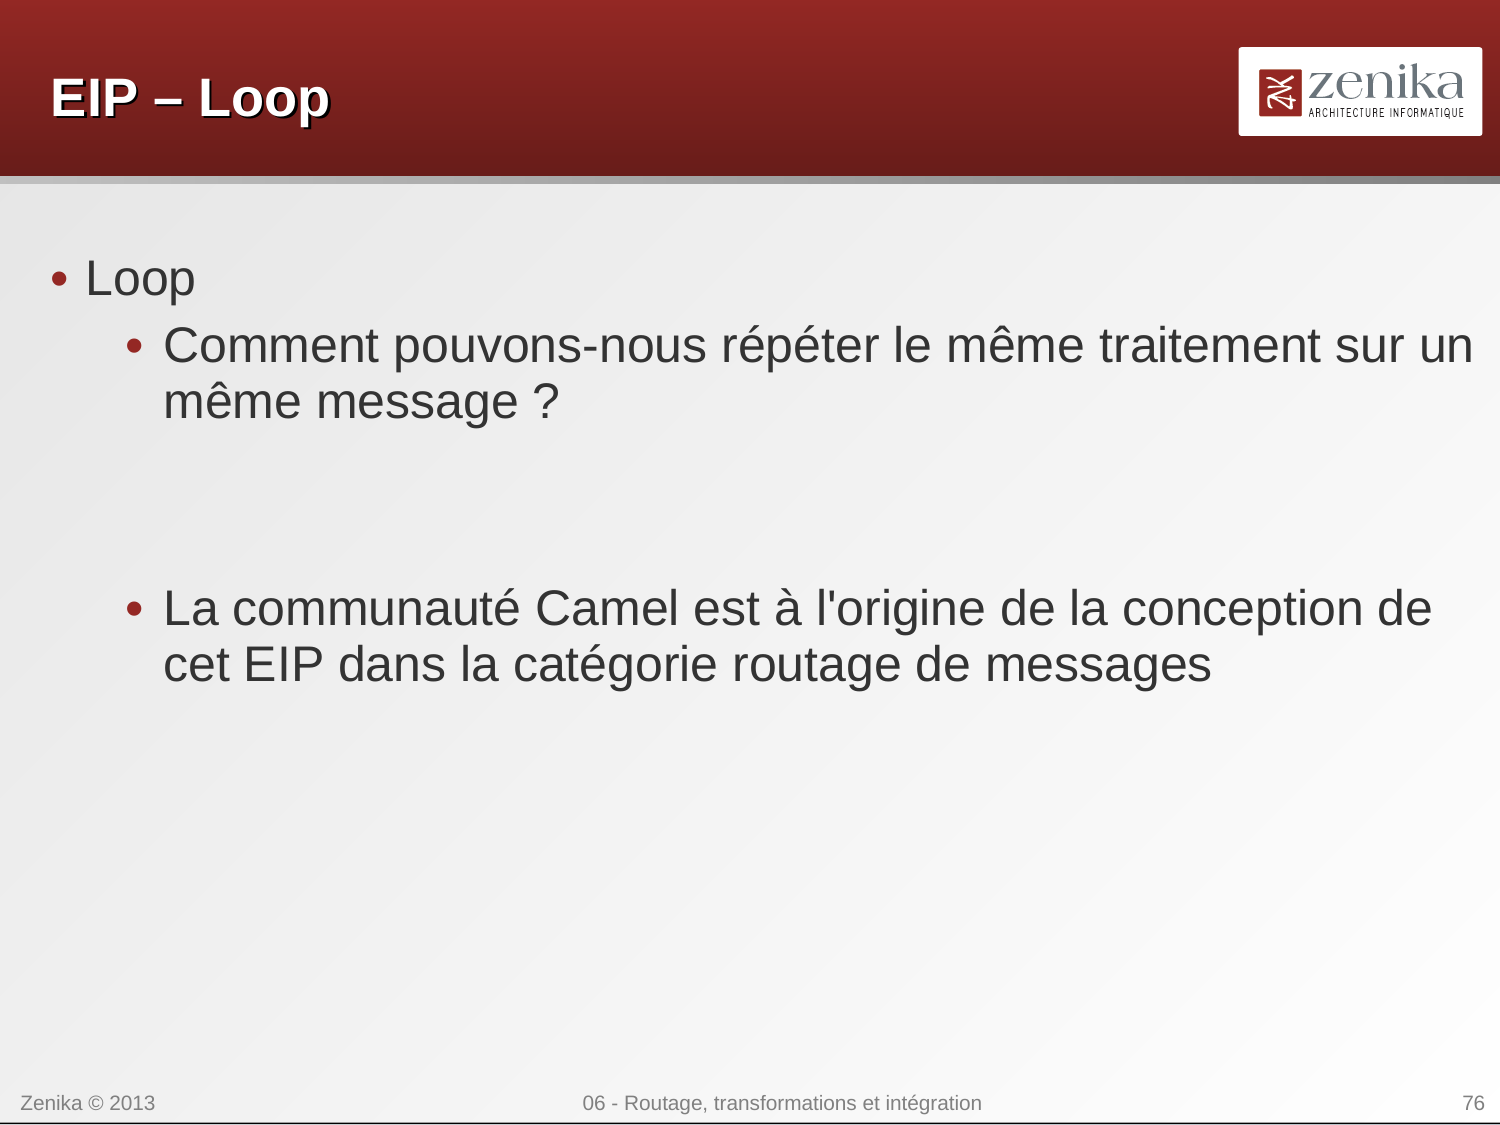

# EIP – Loop
Loop
Comment pouvons-nous répéter le même traitement sur un même message ?
La communauté Camel est à l'origine de la conception de cet EIP dans la catégorie routage de messages